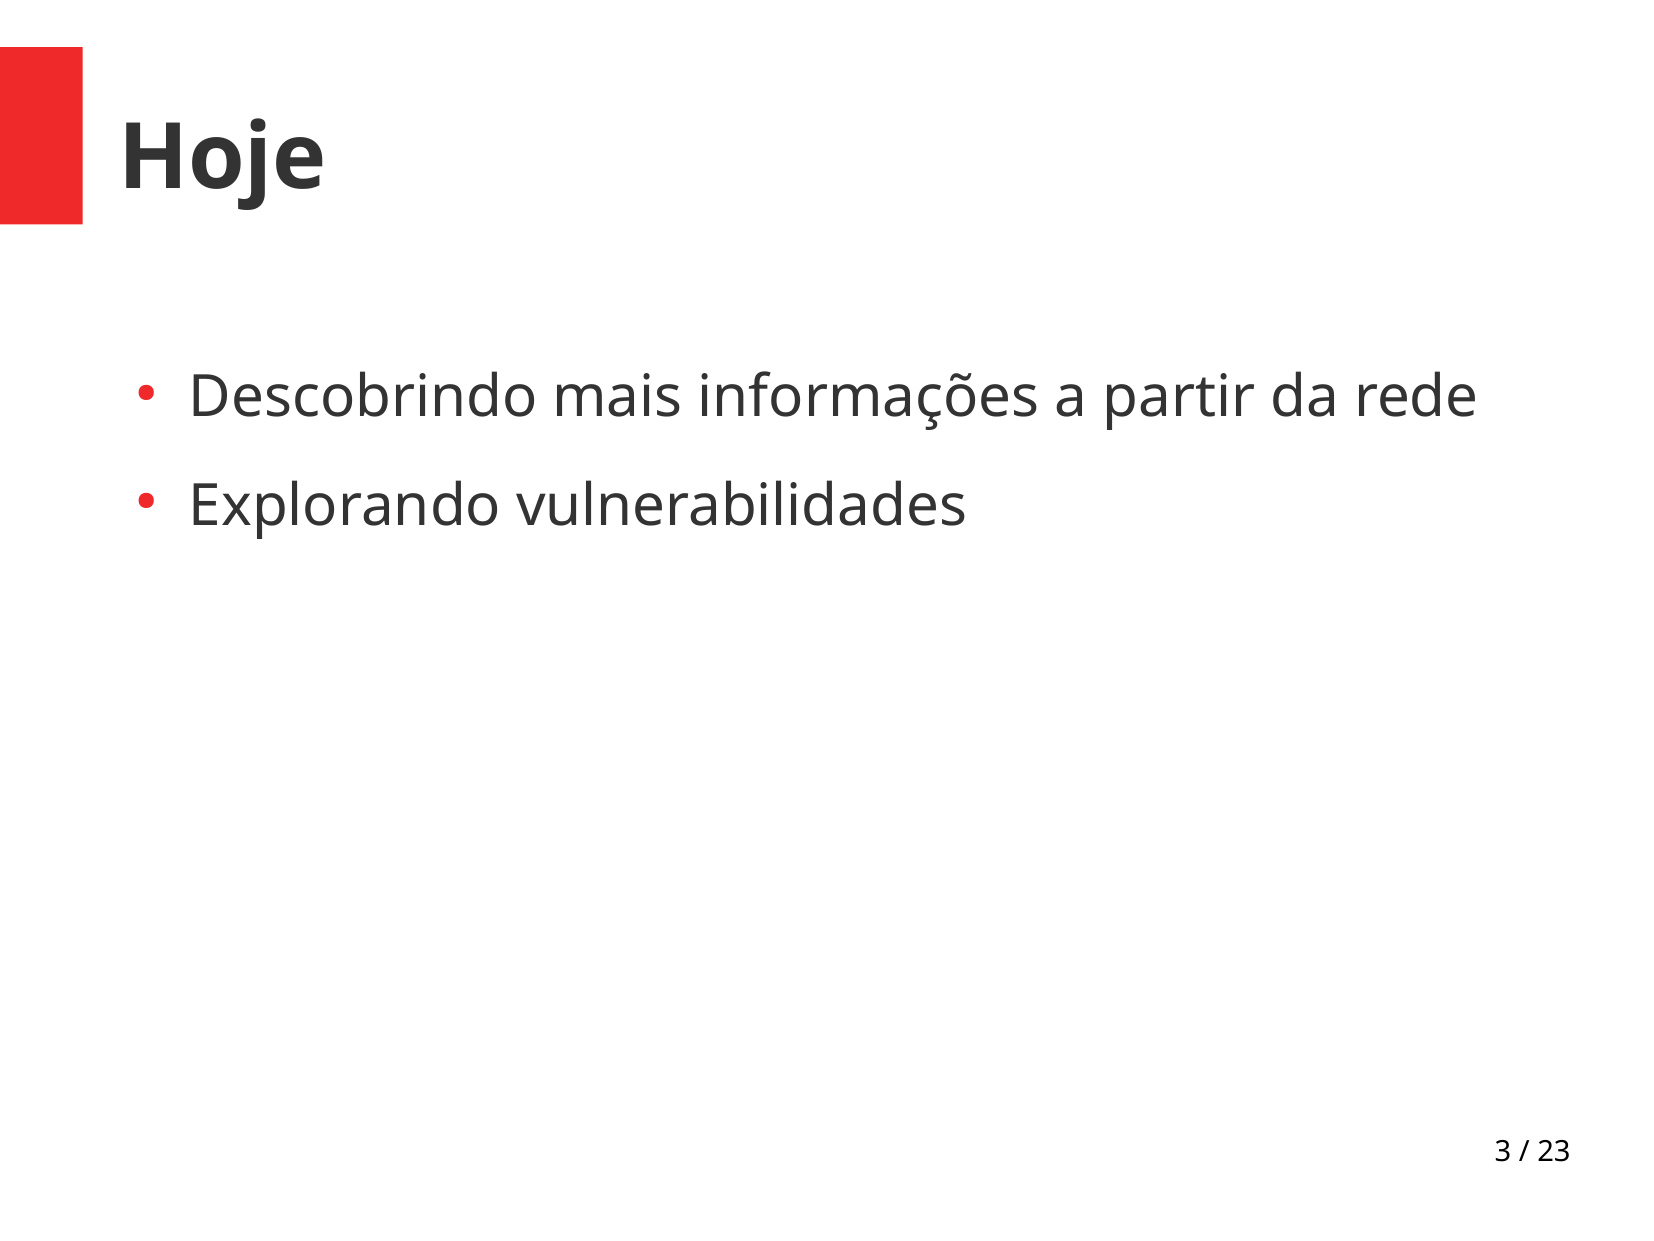

# Hoje
Descobrindo mais informações a partir da rede
Explorando vulnerabilidades
3